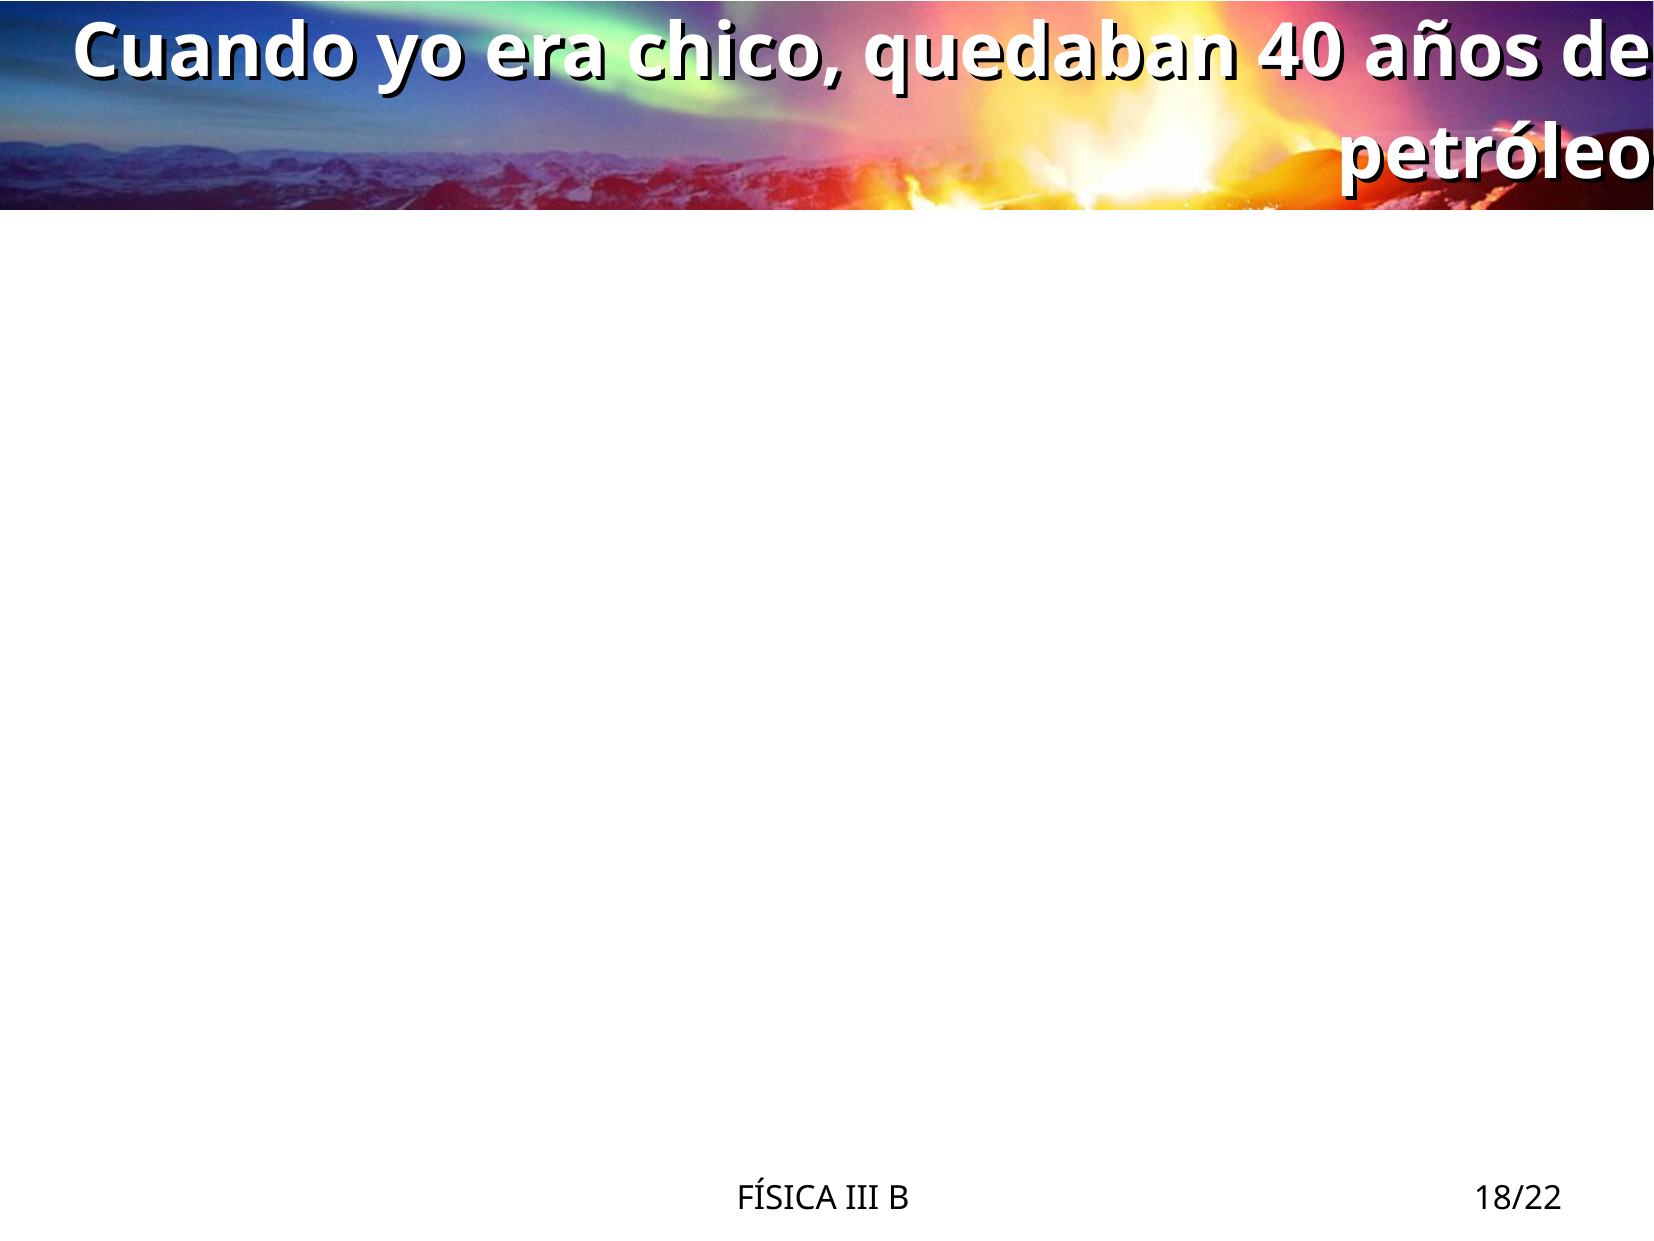

# Cuando yo era chico, quedaban 40 años de petróleo
FÍSICA III B
18